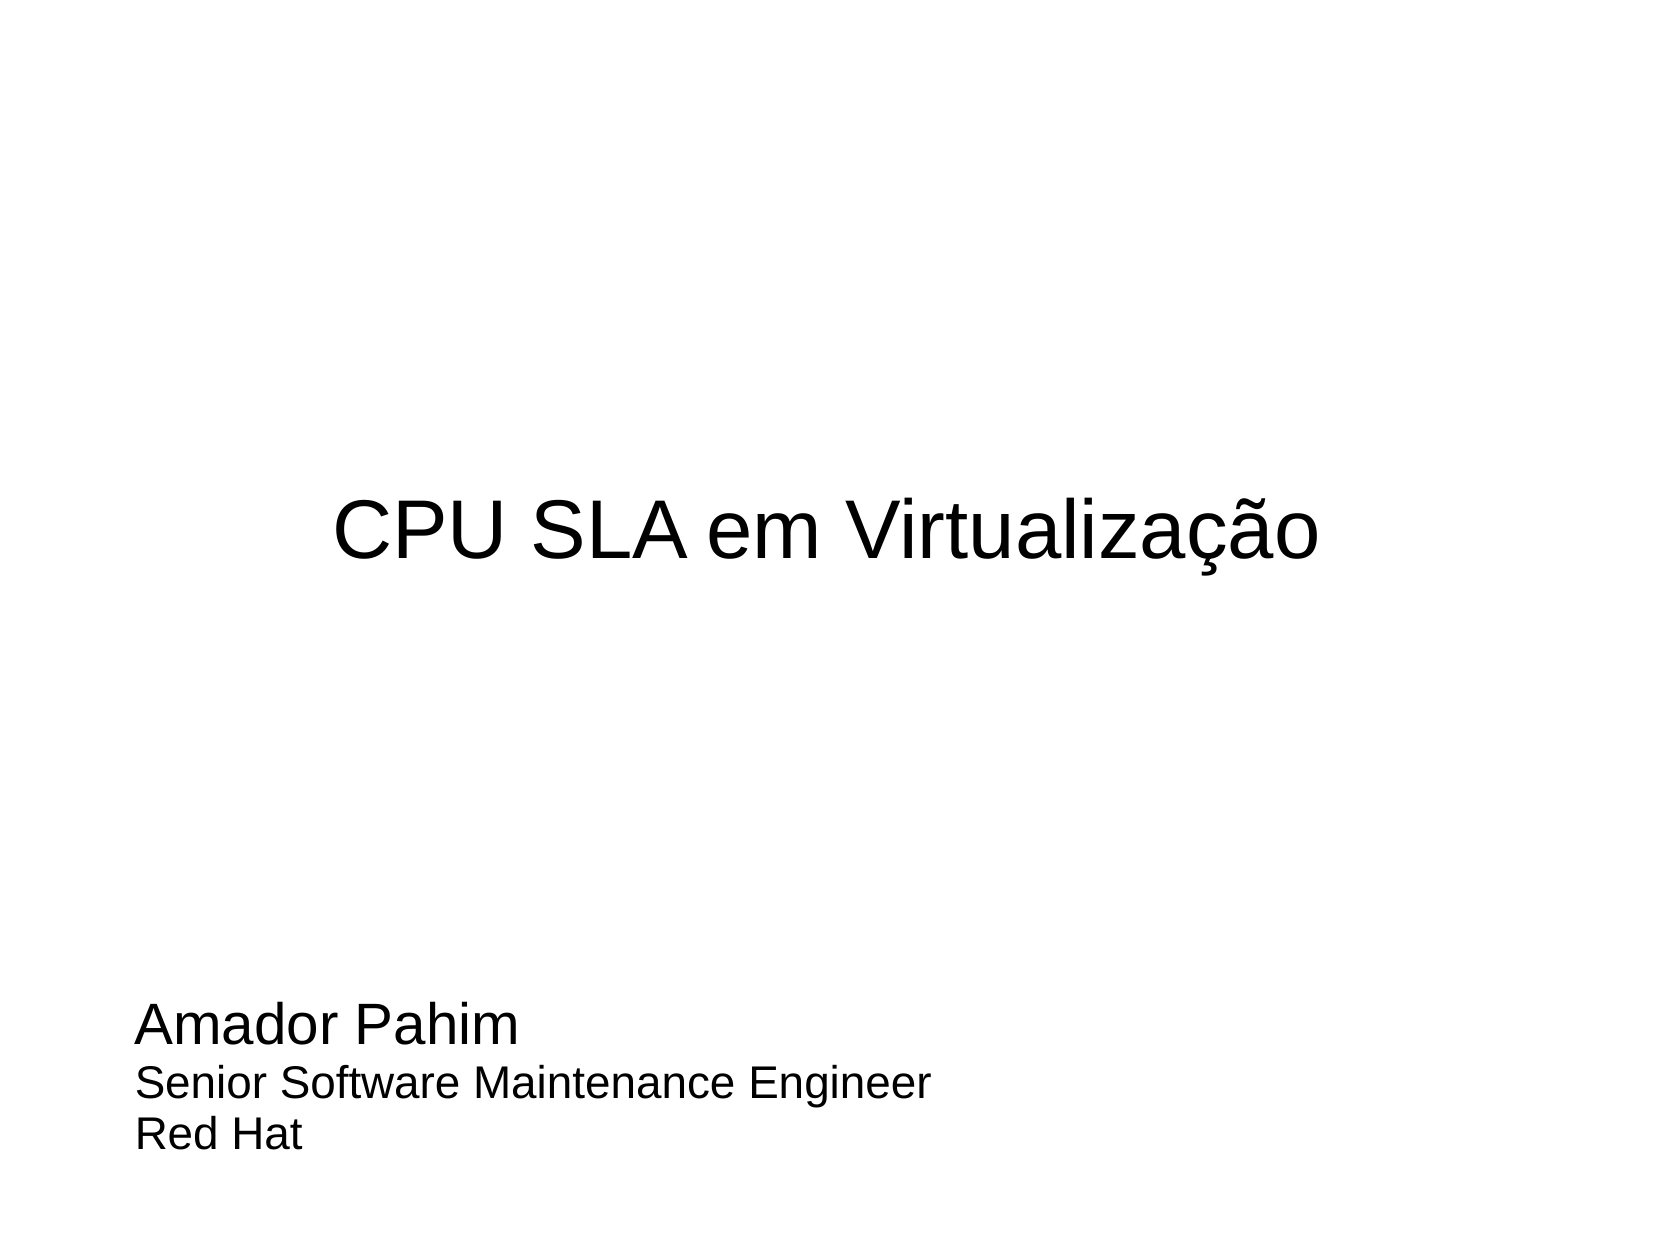

# CPU SLA em Virtualização
Amador Pahim
Senior Software Maintenance Engineer Red Hat